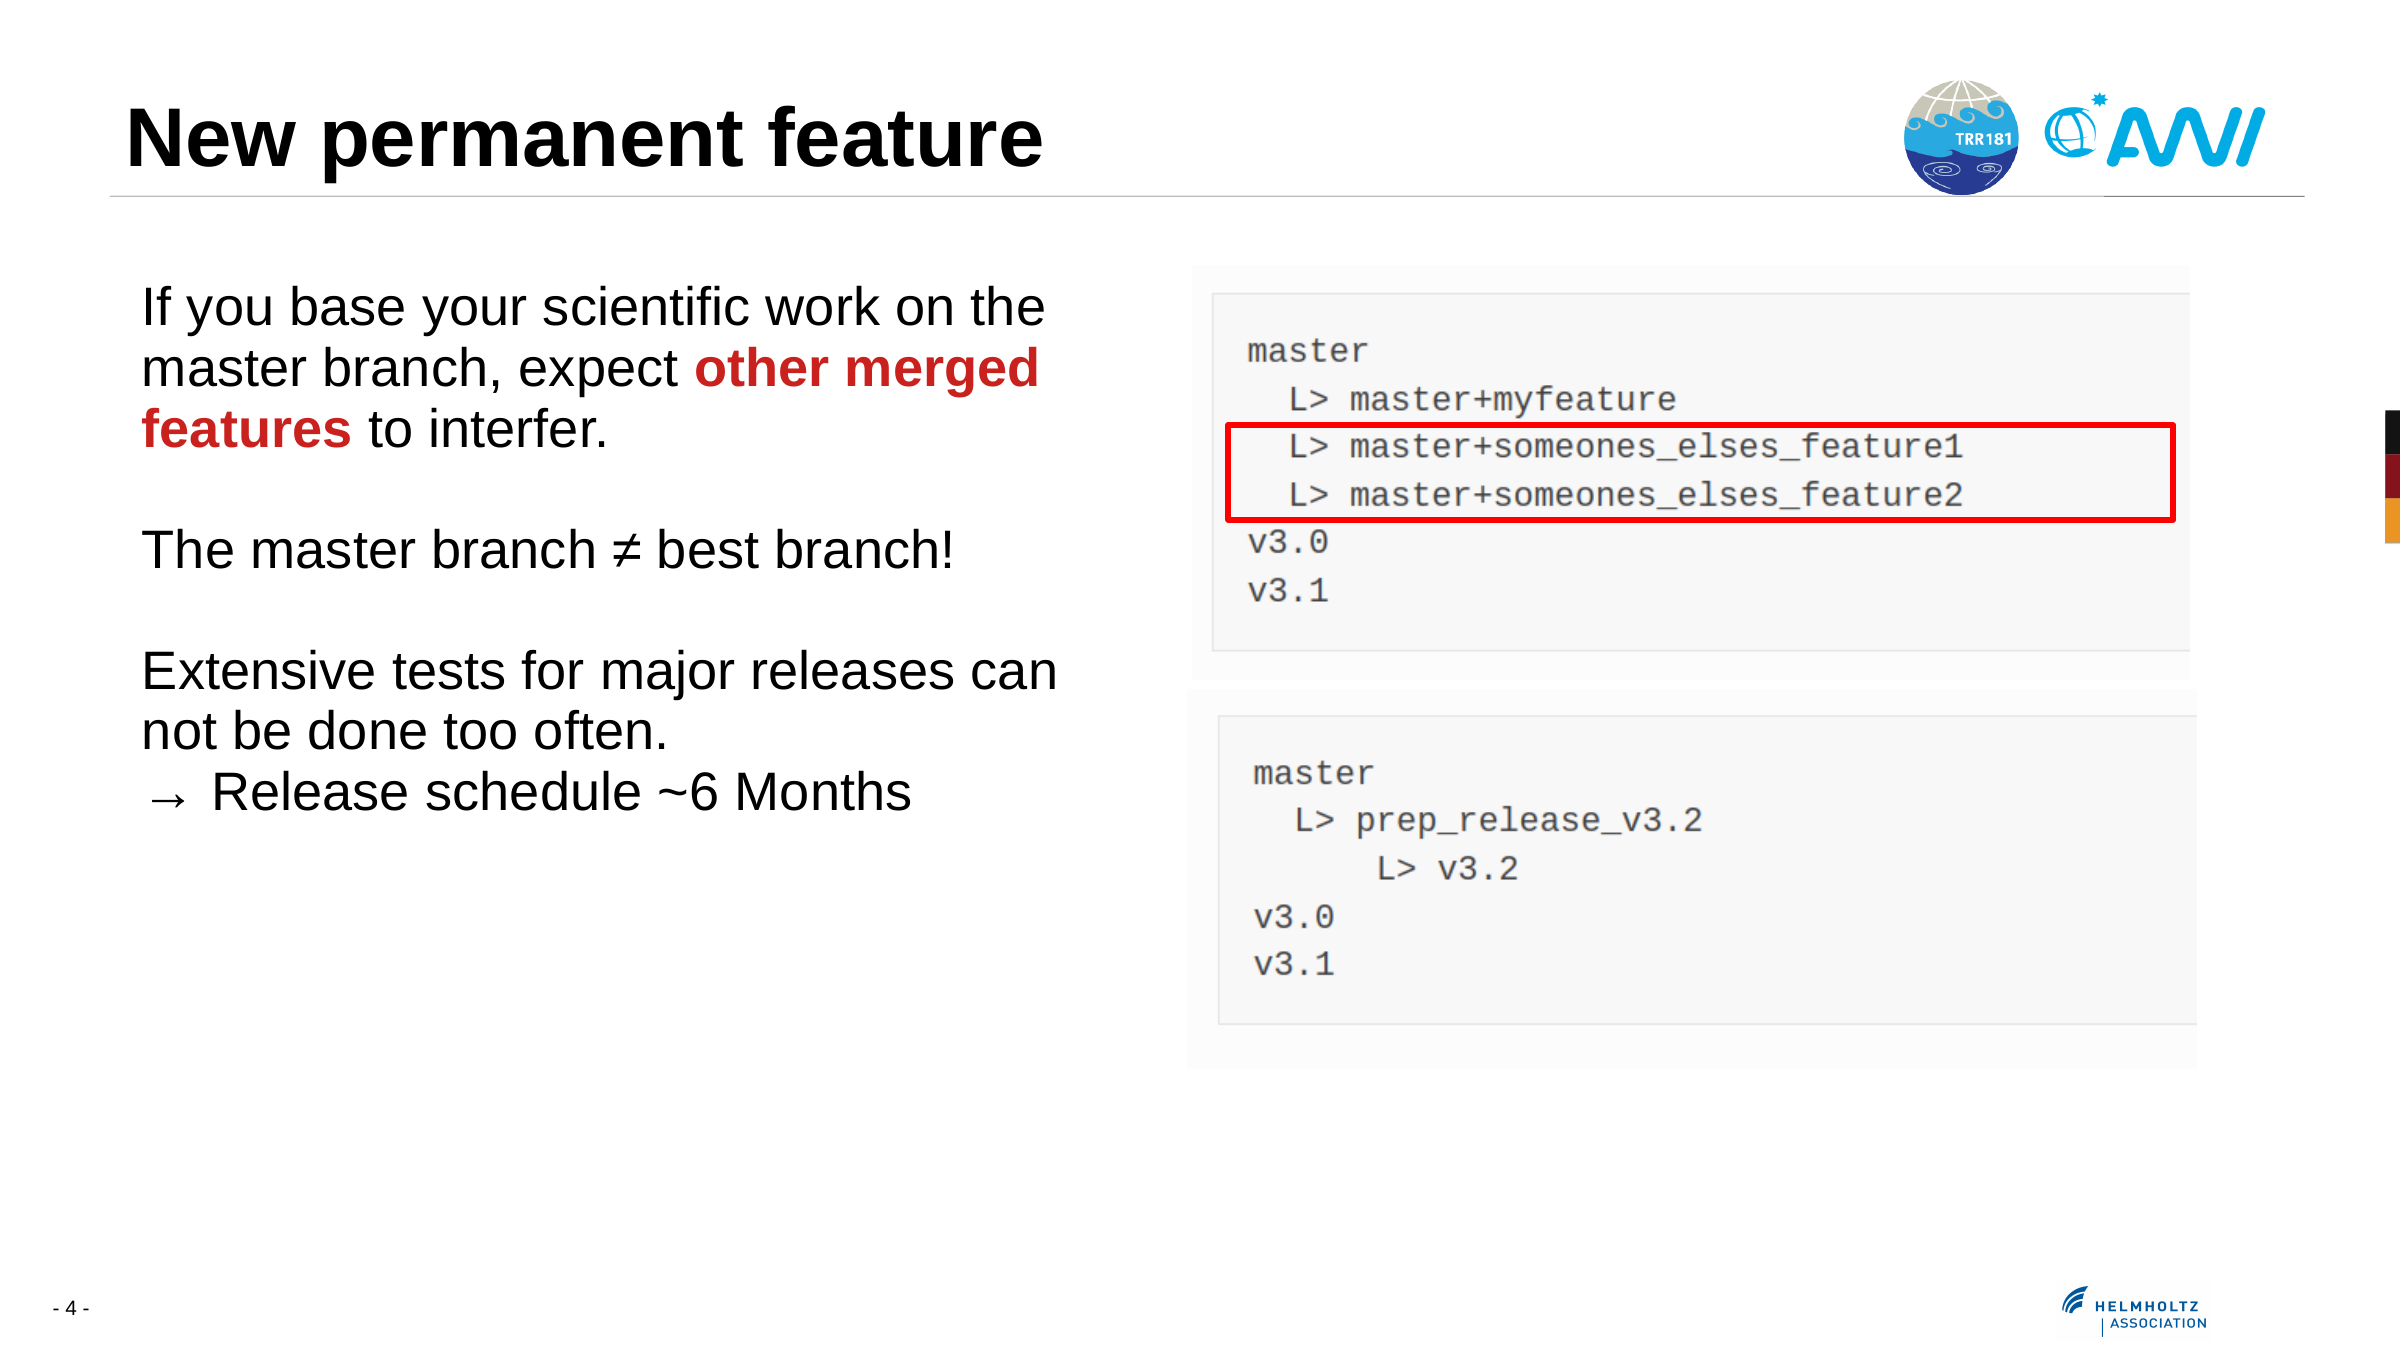

New permanent feature
If you base your scientific work on the master branch, expect other merged features to interfer.
The master branch ≠ best branch!
Extensive tests for major releases can not be done too often.
→ Release schedule ~6 Months